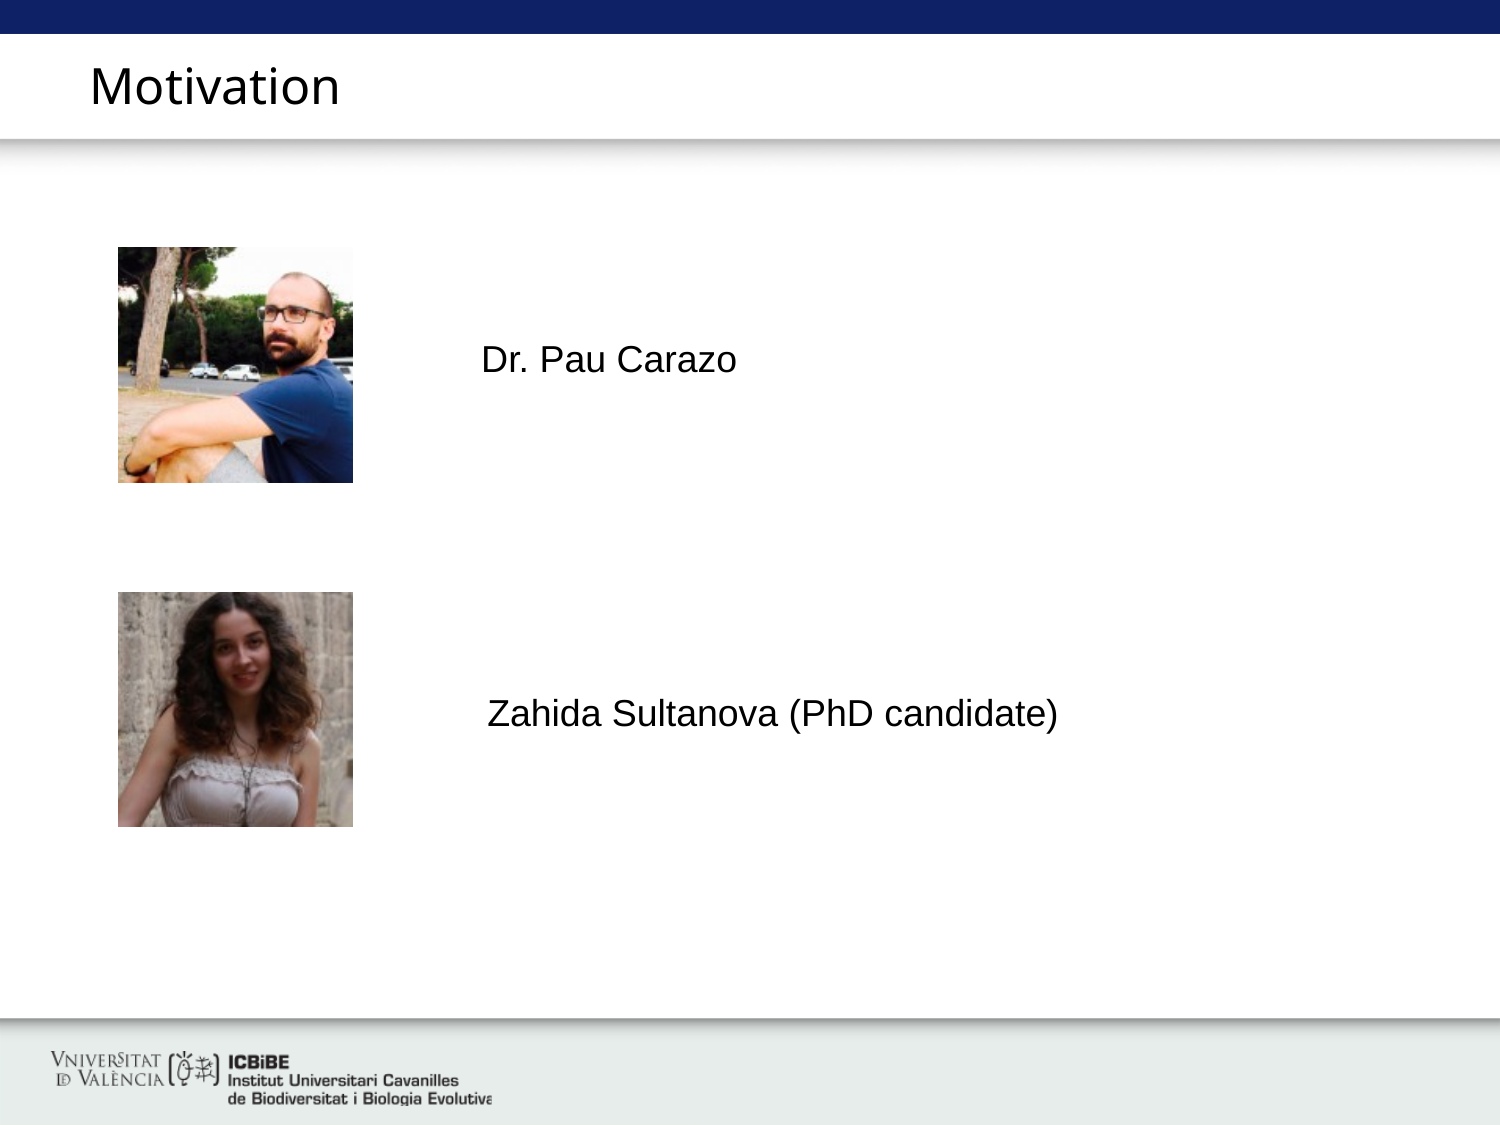

# Motivation
Dr. Pau Carazo
Zahida Sultanova (PhD candidate)